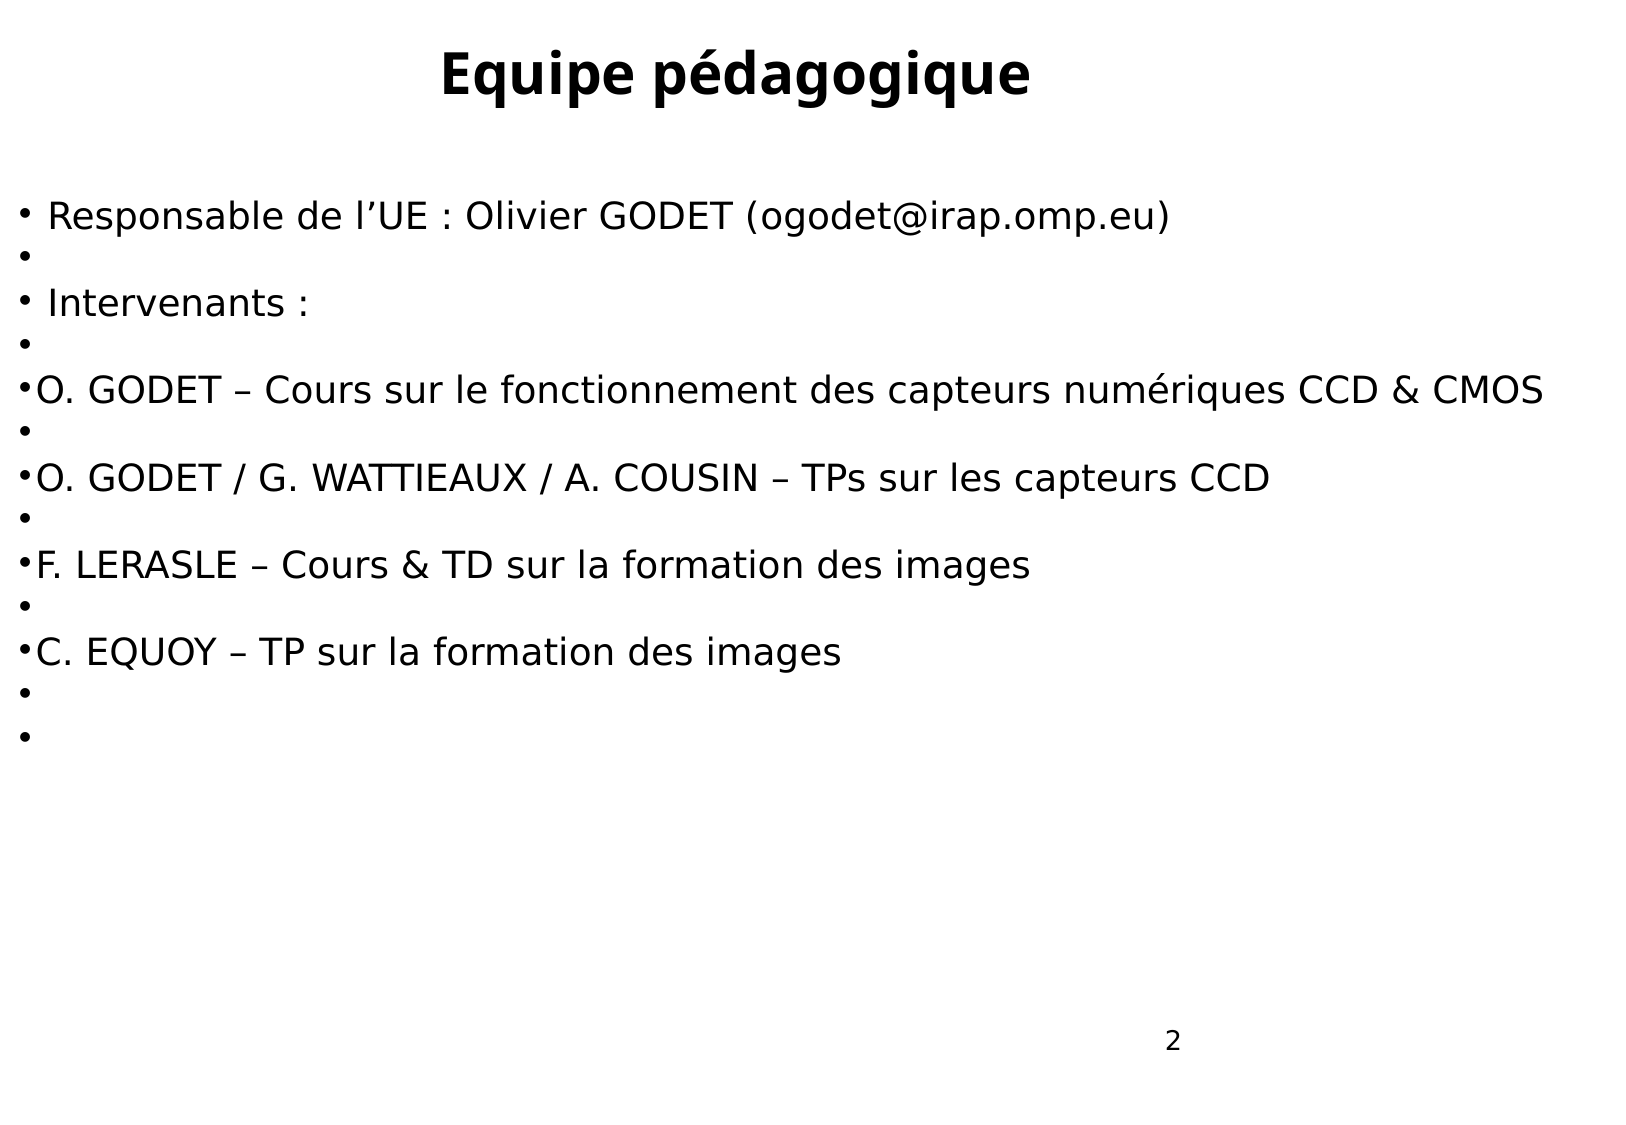

Equipe pédagogique
 Responsable de l’UE : Olivier GODET (ogodet@irap.omp.eu)
 Intervenants :
O. GODET – Cours sur le fonctionnement des capteurs numériques CCD & CMOS
O. GODET / G. WATTIEAUX / A. COUSIN – TPs sur les capteurs CCD
F. LERASLE – Cours & TD sur la formation des images
C. EQUOY – TP sur la formation des images